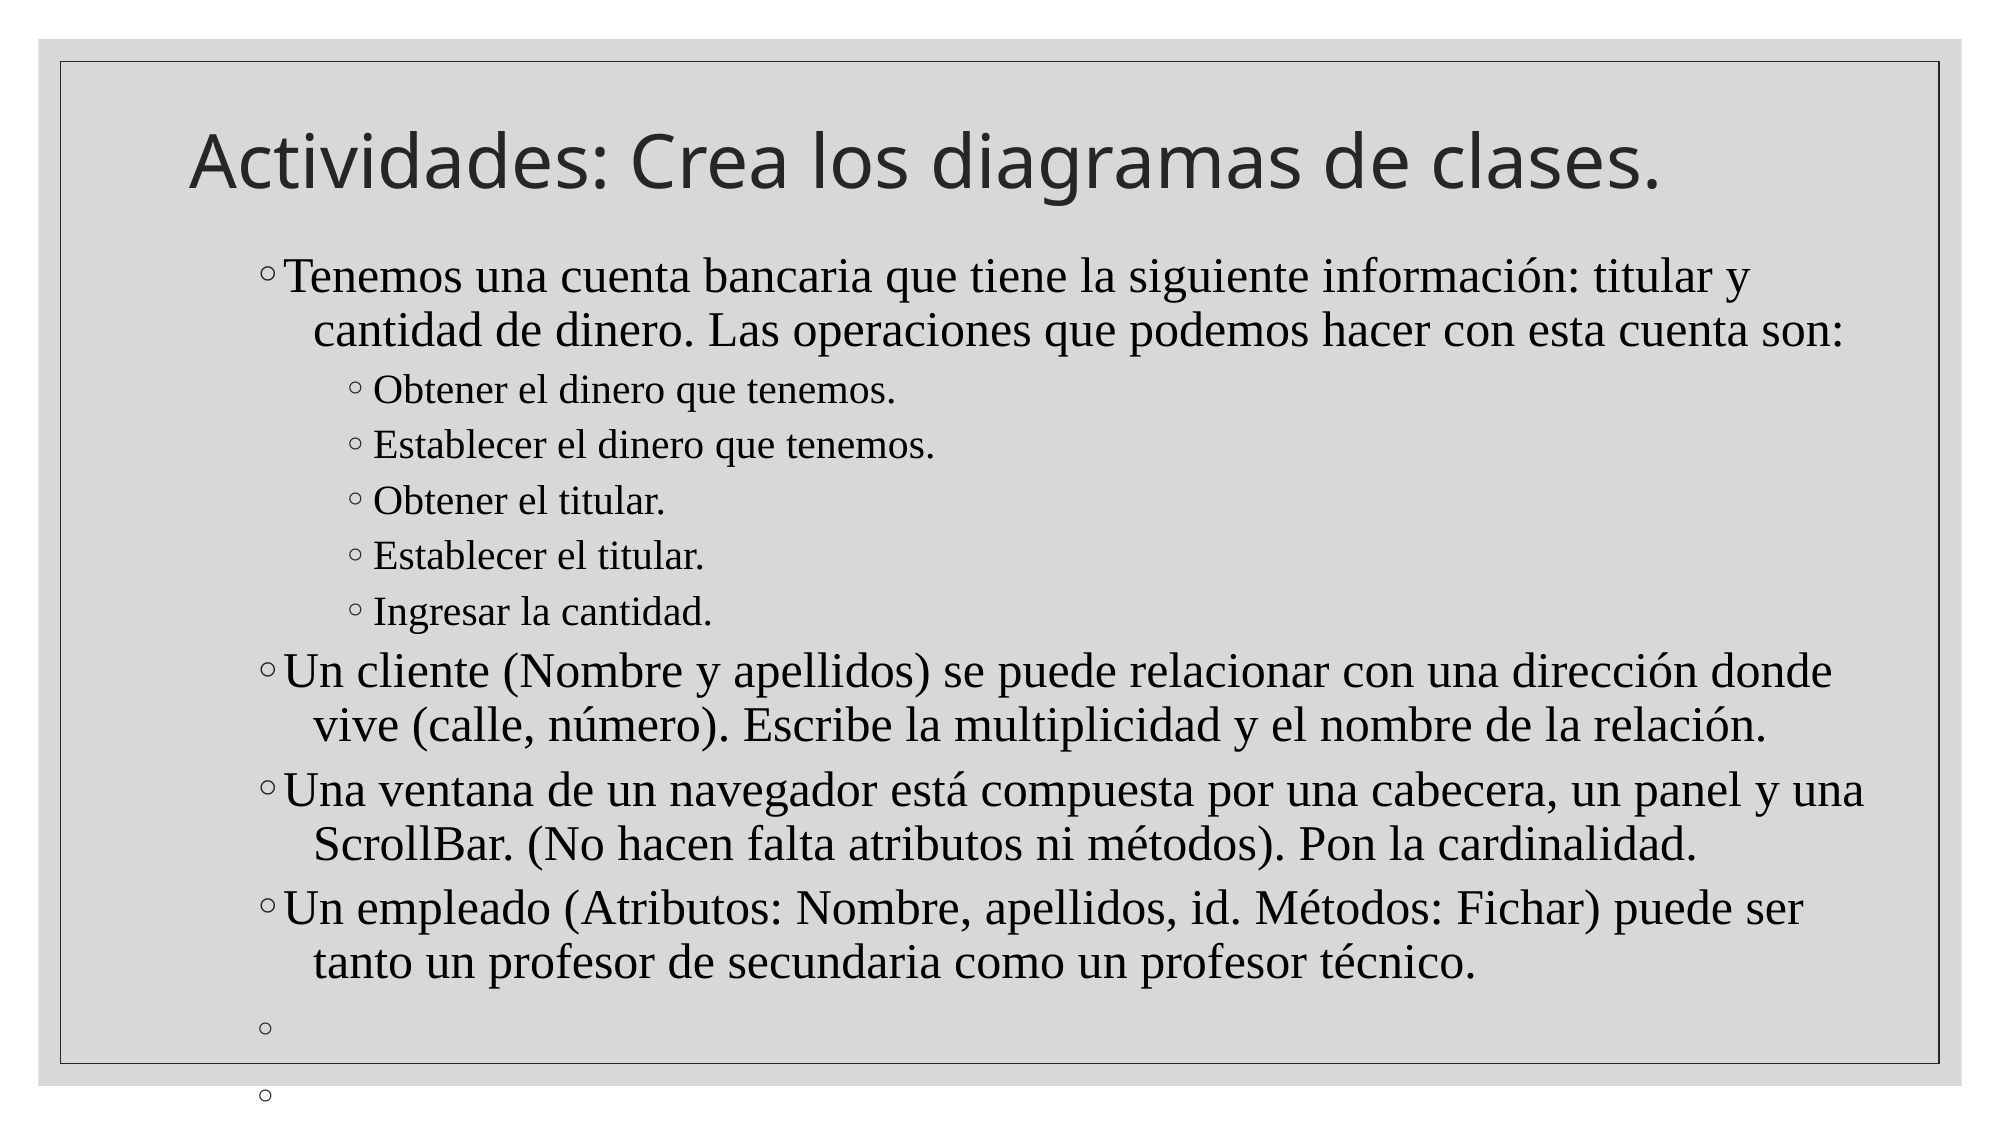

# Actividades: Crea los diagramas de clases.
Tenemos una cuenta bancaria que tiene la siguiente información: titular y cantidad de dinero. Las operaciones que podemos hacer con esta cuenta son:
Obtener el dinero que tenemos.
Establecer el dinero que tenemos.
Obtener el titular.
Establecer el titular.
Ingresar la cantidad.
Un cliente (Nombre y apellidos) se puede relacionar con una dirección donde vive (calle, número). Escribe la multiplicidad y el nombre de la relación.
Una ventana de un navegador está compuesta por una cabecera, un panel y una ScrollBar. (No hacen falta atributos ni métodos). Pon la cardinalidad.
Un empleado (Atributos: Nombre, apellidos, id. Métodos: Fichar) puede ser tanto un profesor de secundaria como un profesor técnico.